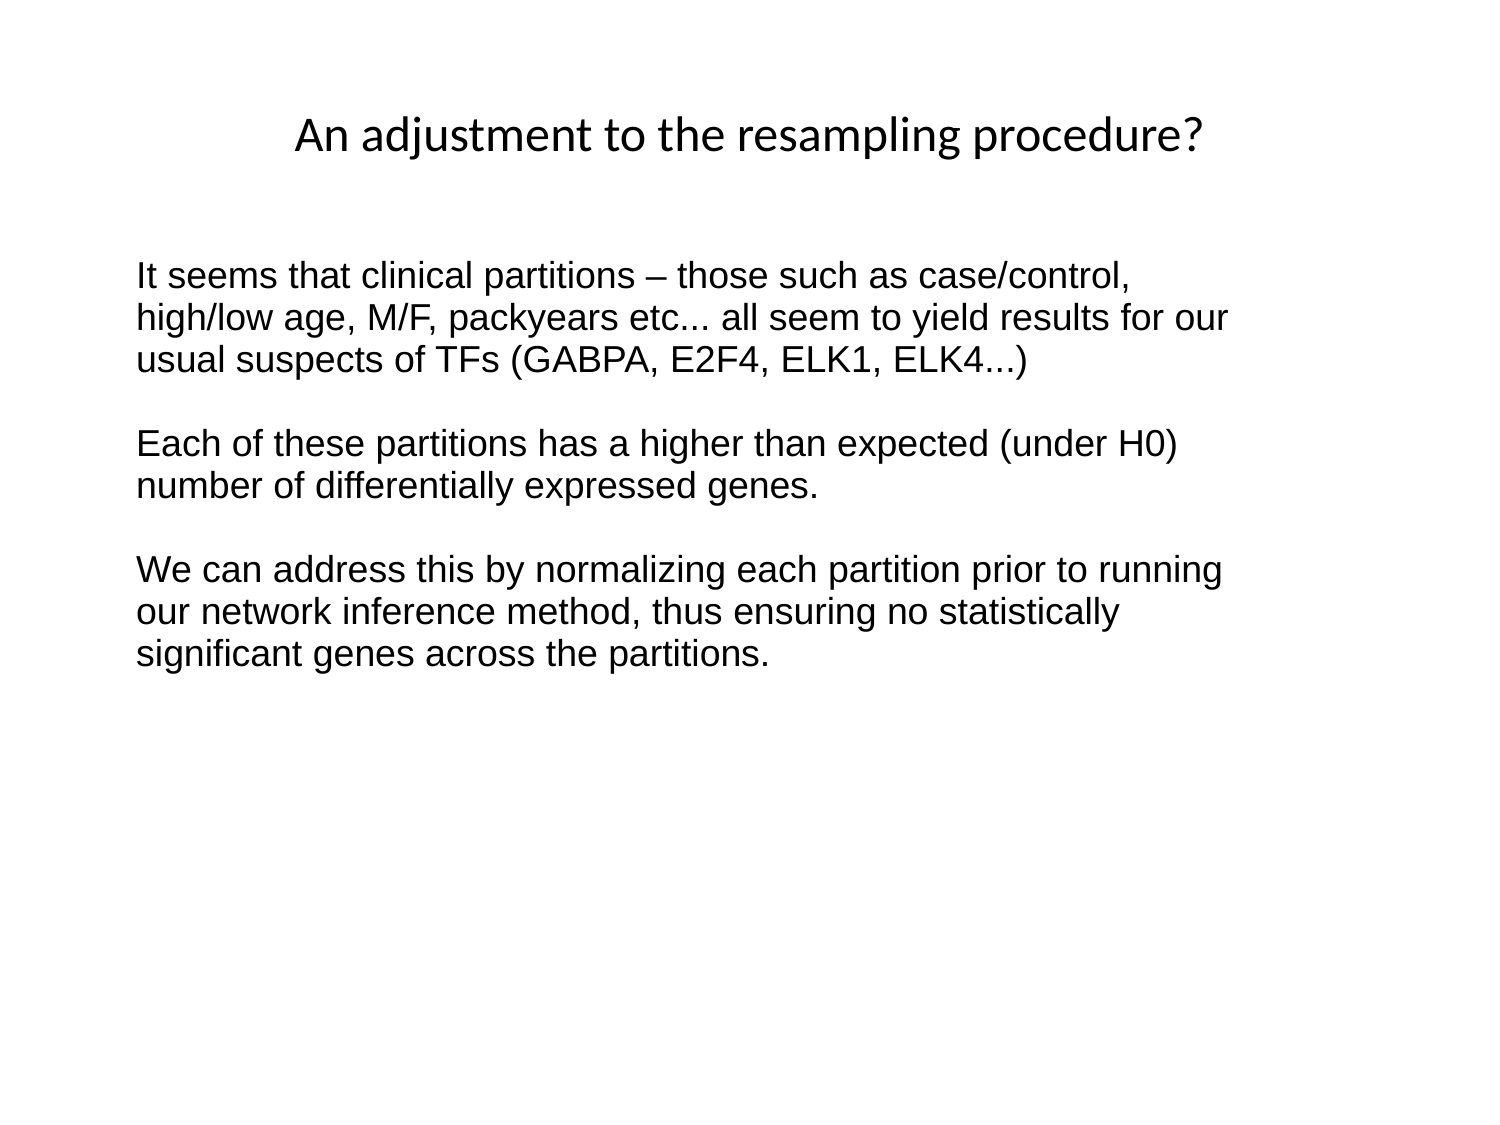

# An adjustment to the resampling procedure?
It seems that clinical partitions – those such as case/control, high/low age, M/F, packyears etc... all seem to yield results for our usual suspects of TFs (GABPA, E2F4, ELK1, ELK4...)
Each of these partitions has a higher than expected (under H0) number of differentially expressed genes.
We can address this by normalizing each partition prior to running our network inference method, thus ensuring no statistically significant genes across the partitions.